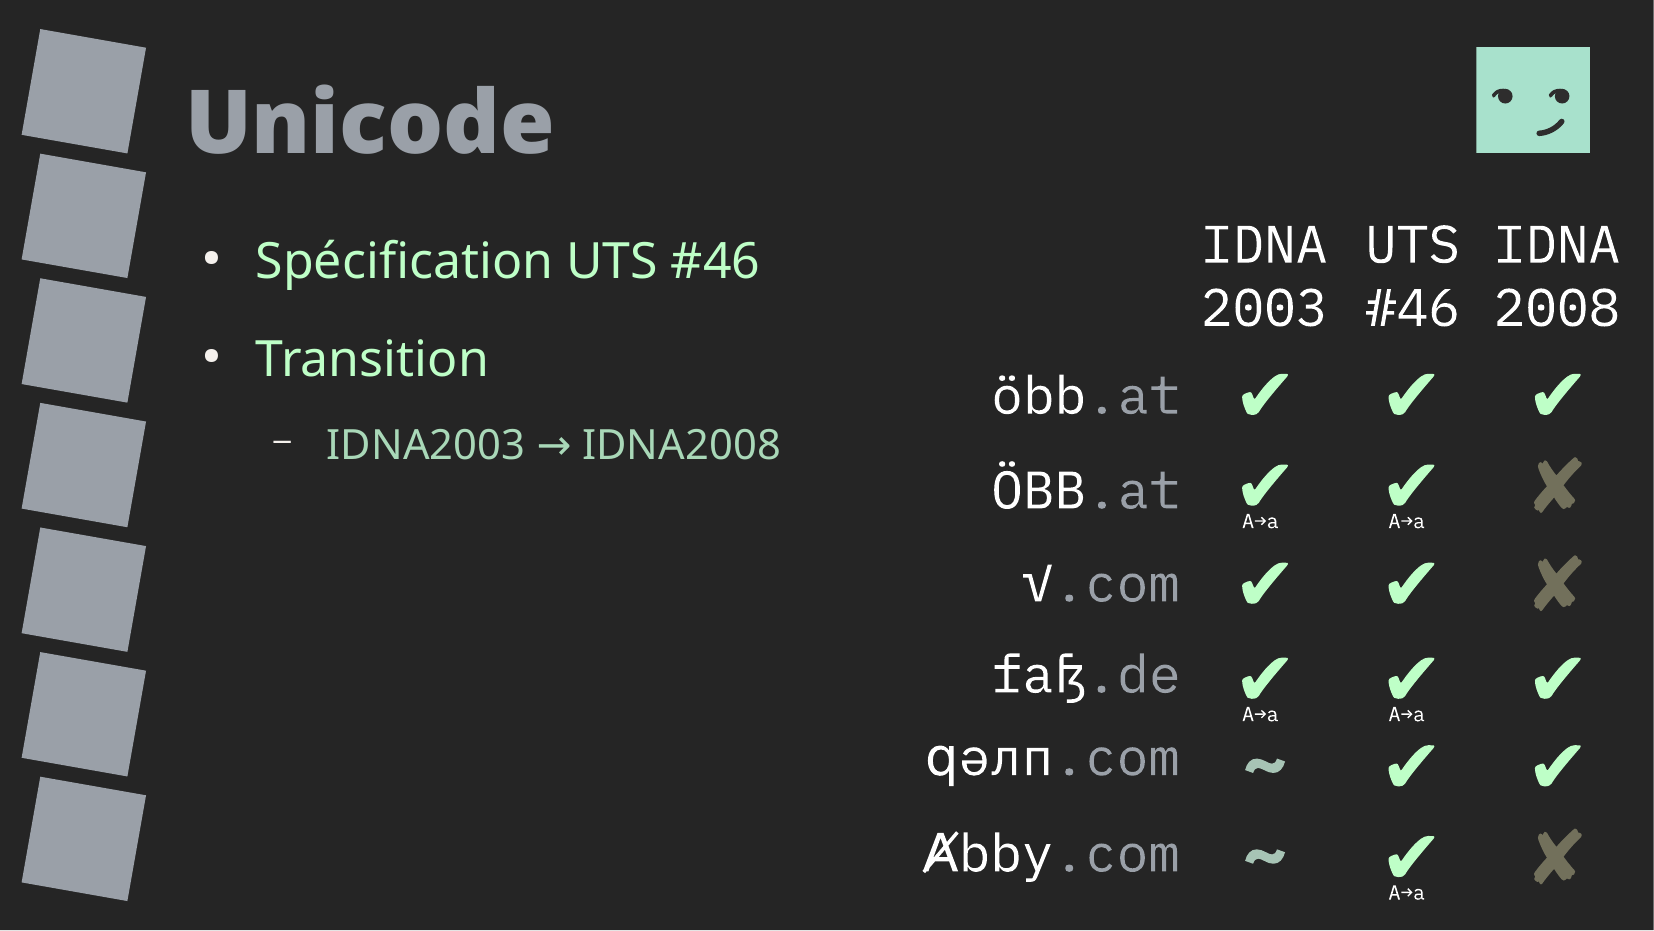

# Unicode
Spécification UTS #46
Transition
IDNA2003 → IDNA2008